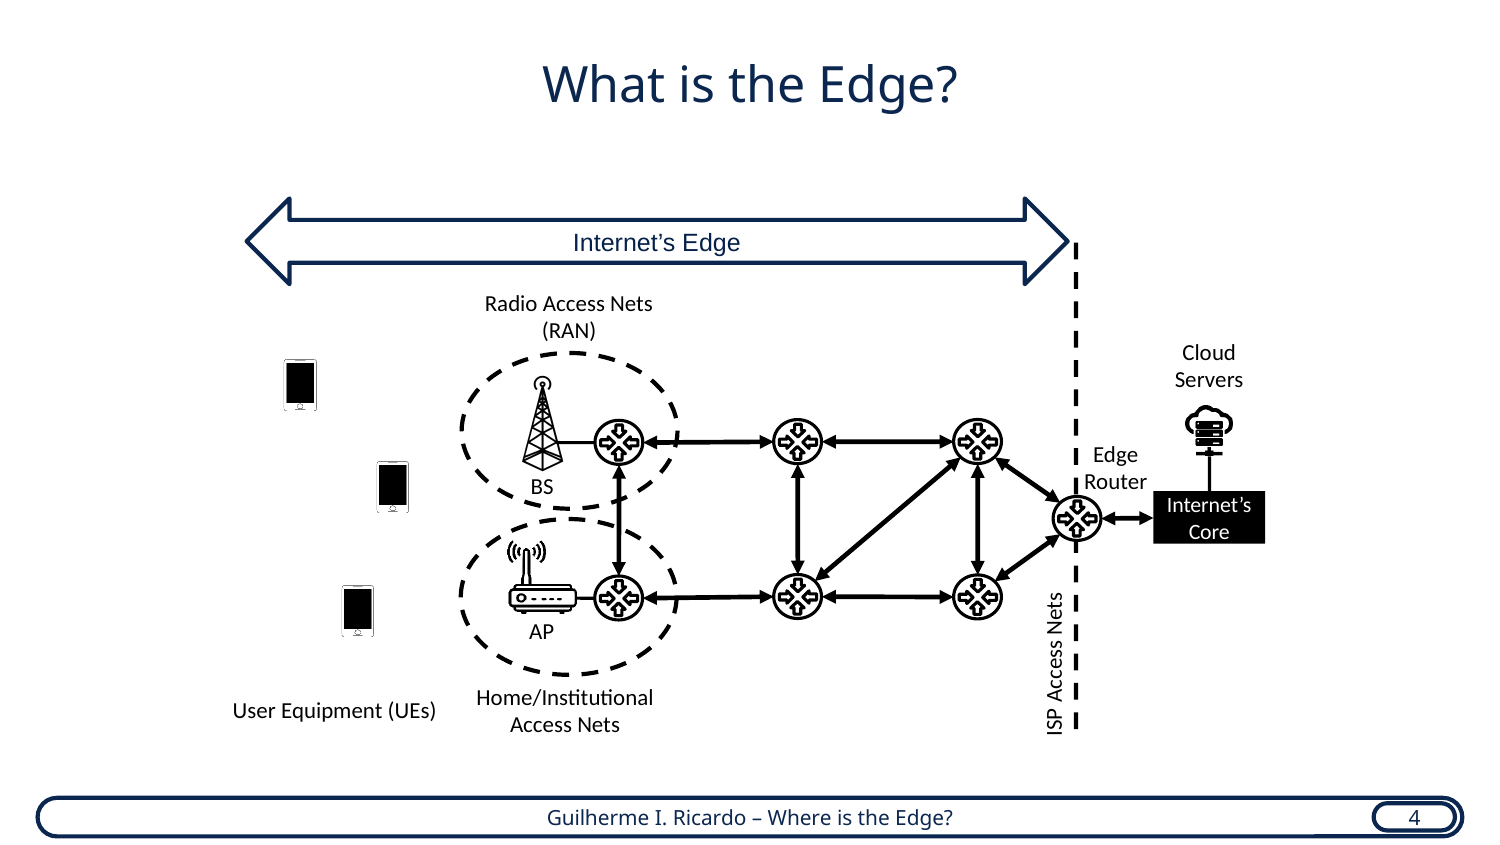

# What is the Edge?
Internet’s Edge
Edge
Router
ISP Access Nets
Radio Access Nets
(RAN)
Cloud
Servers
BS
Internet’s
Core
AP
User Equipment (UEs)
Home/Institutional Access Nets
Guilherme I. Ricardo – Where is the Edge?
4